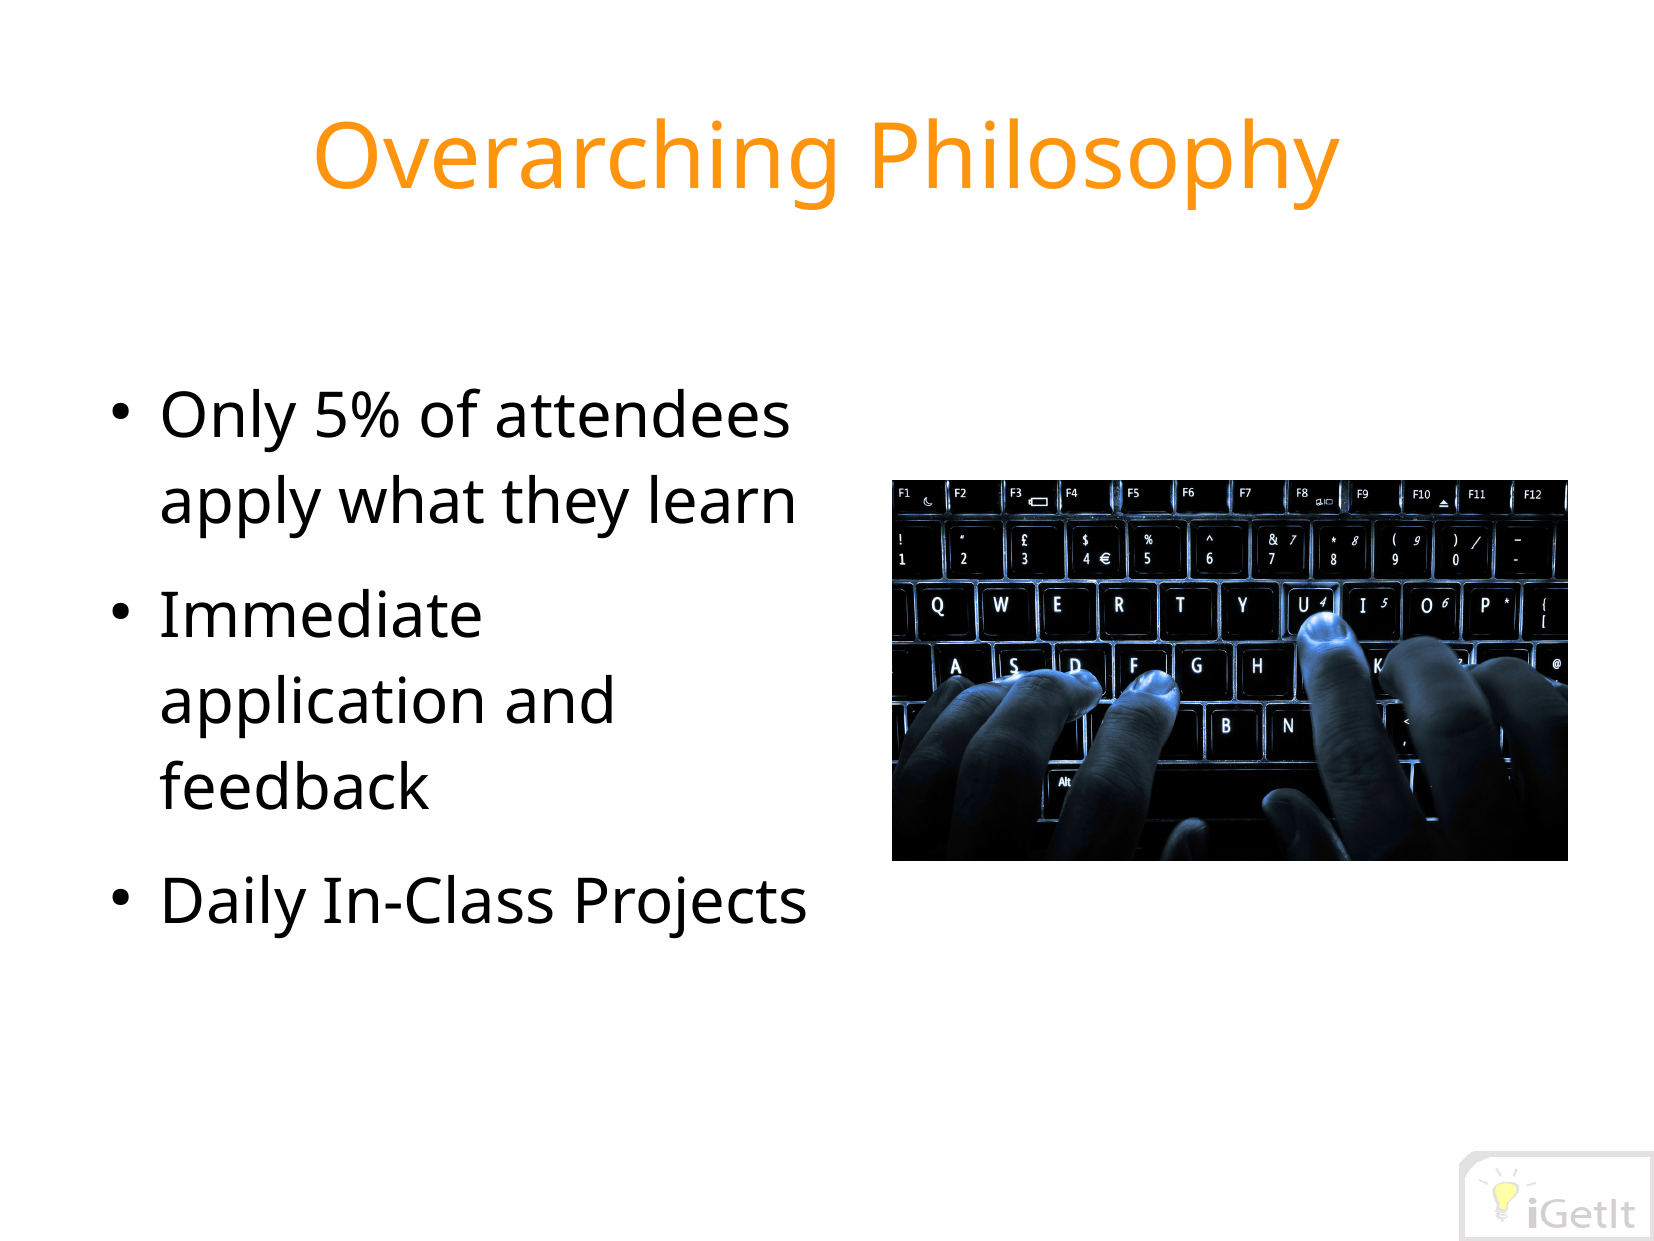

# Overarching Philosophy
Only 5% of attendees apply what they learn
Immediate application and feedback
Daily In-Class Projects